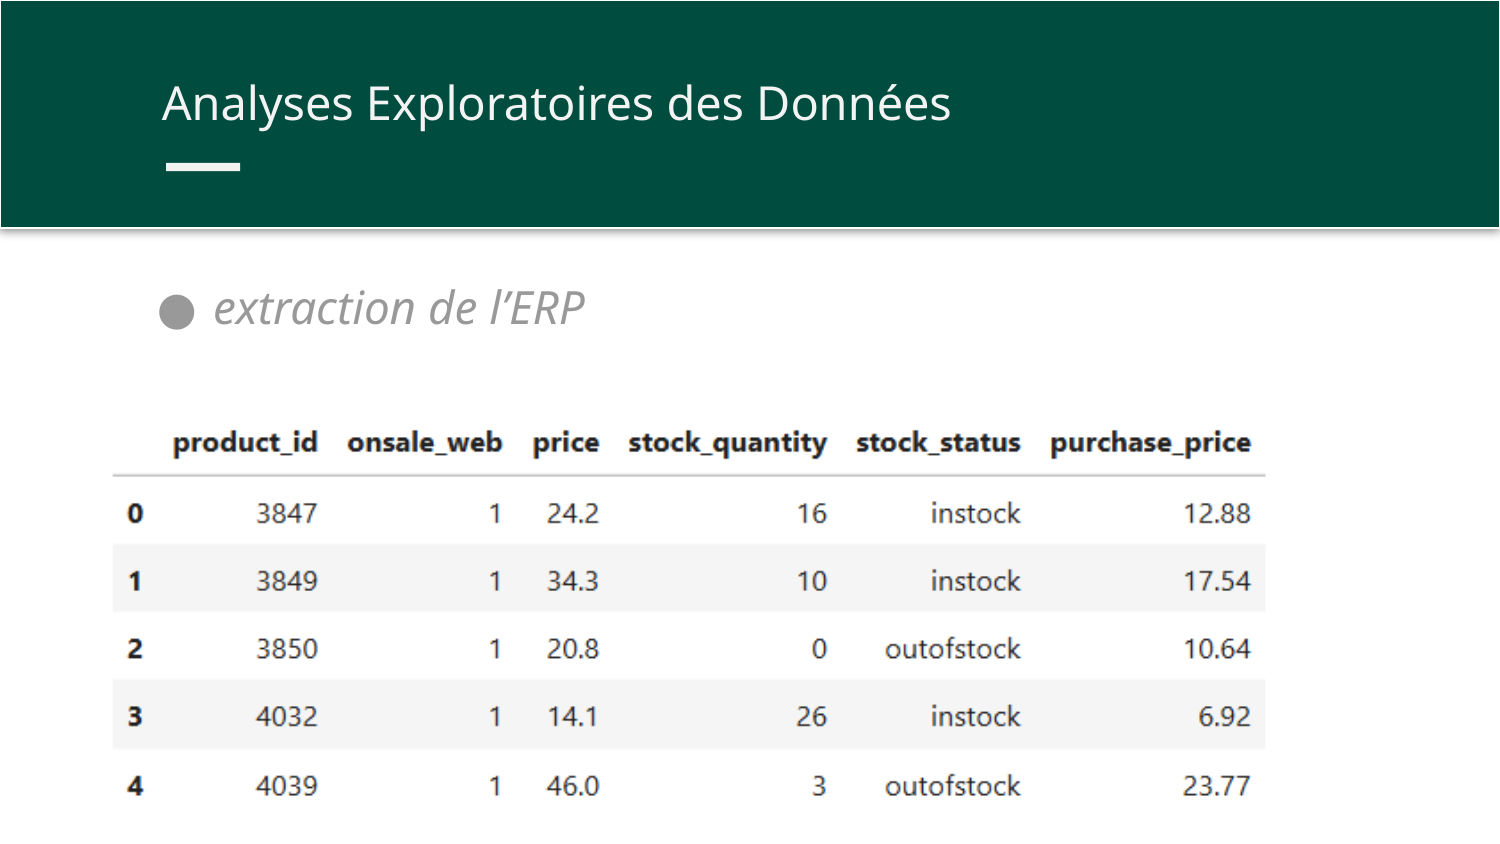

Analyses Exploratoires des Données
# extraction de l’ERP